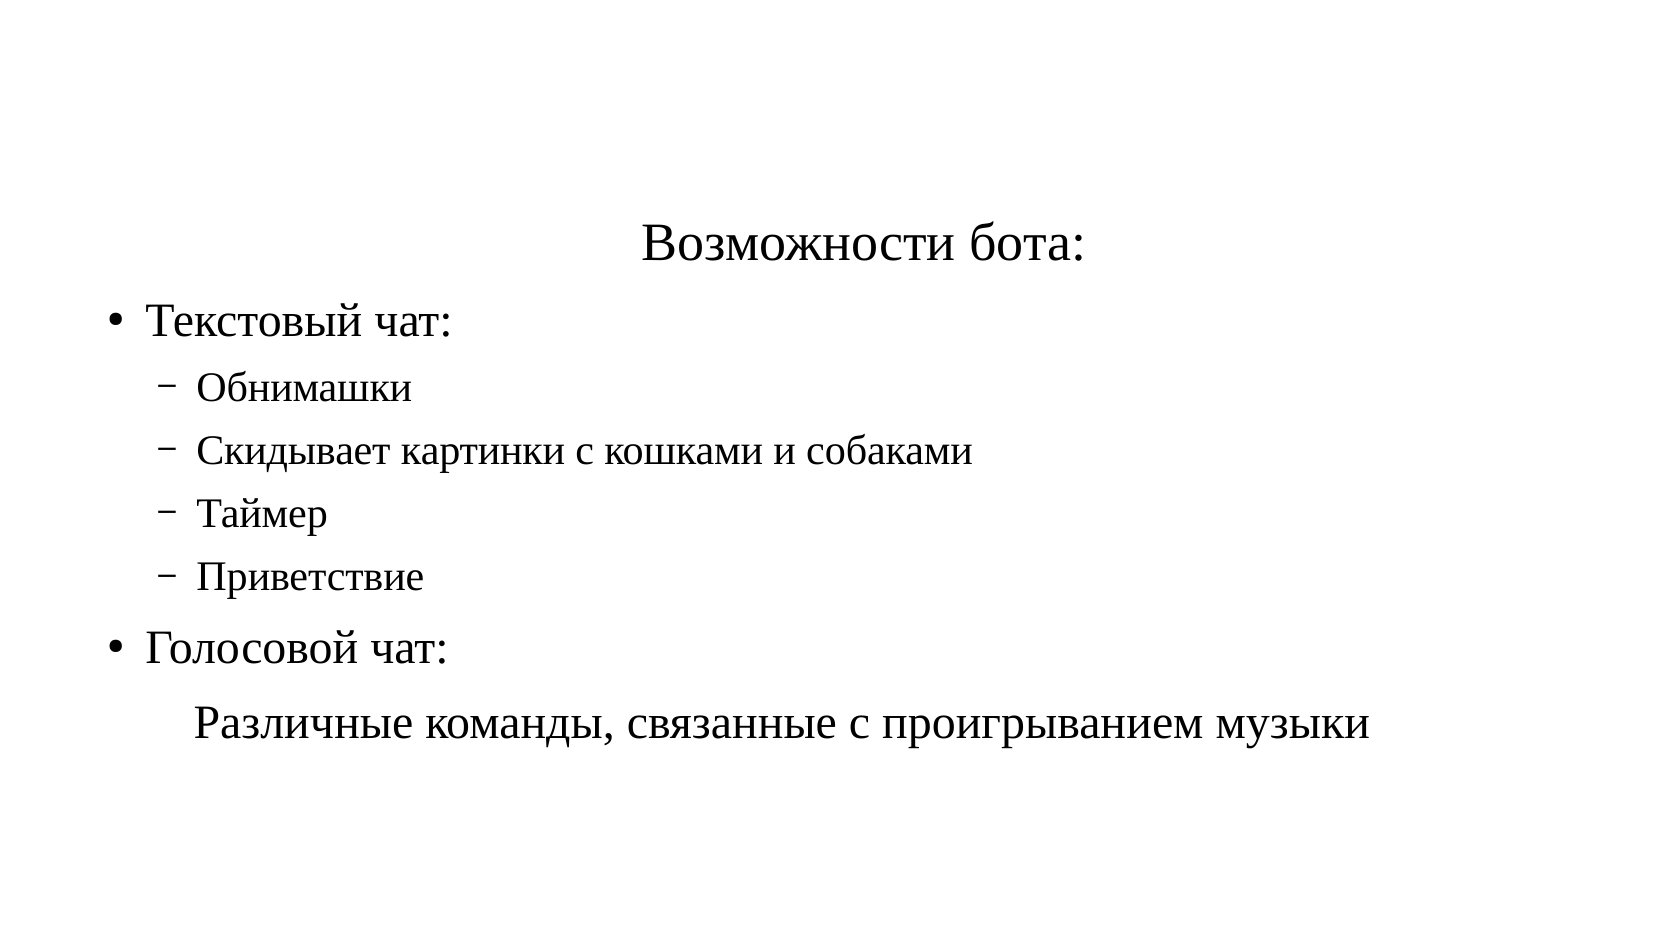

# Возможности бота:
Текстовый чат:
Обнимашки
Скидывает картинки с кошками и собаками
Таймер
Приветствие
Голосовой чат:
 Различные команды, связанные с проигрыванием музыки